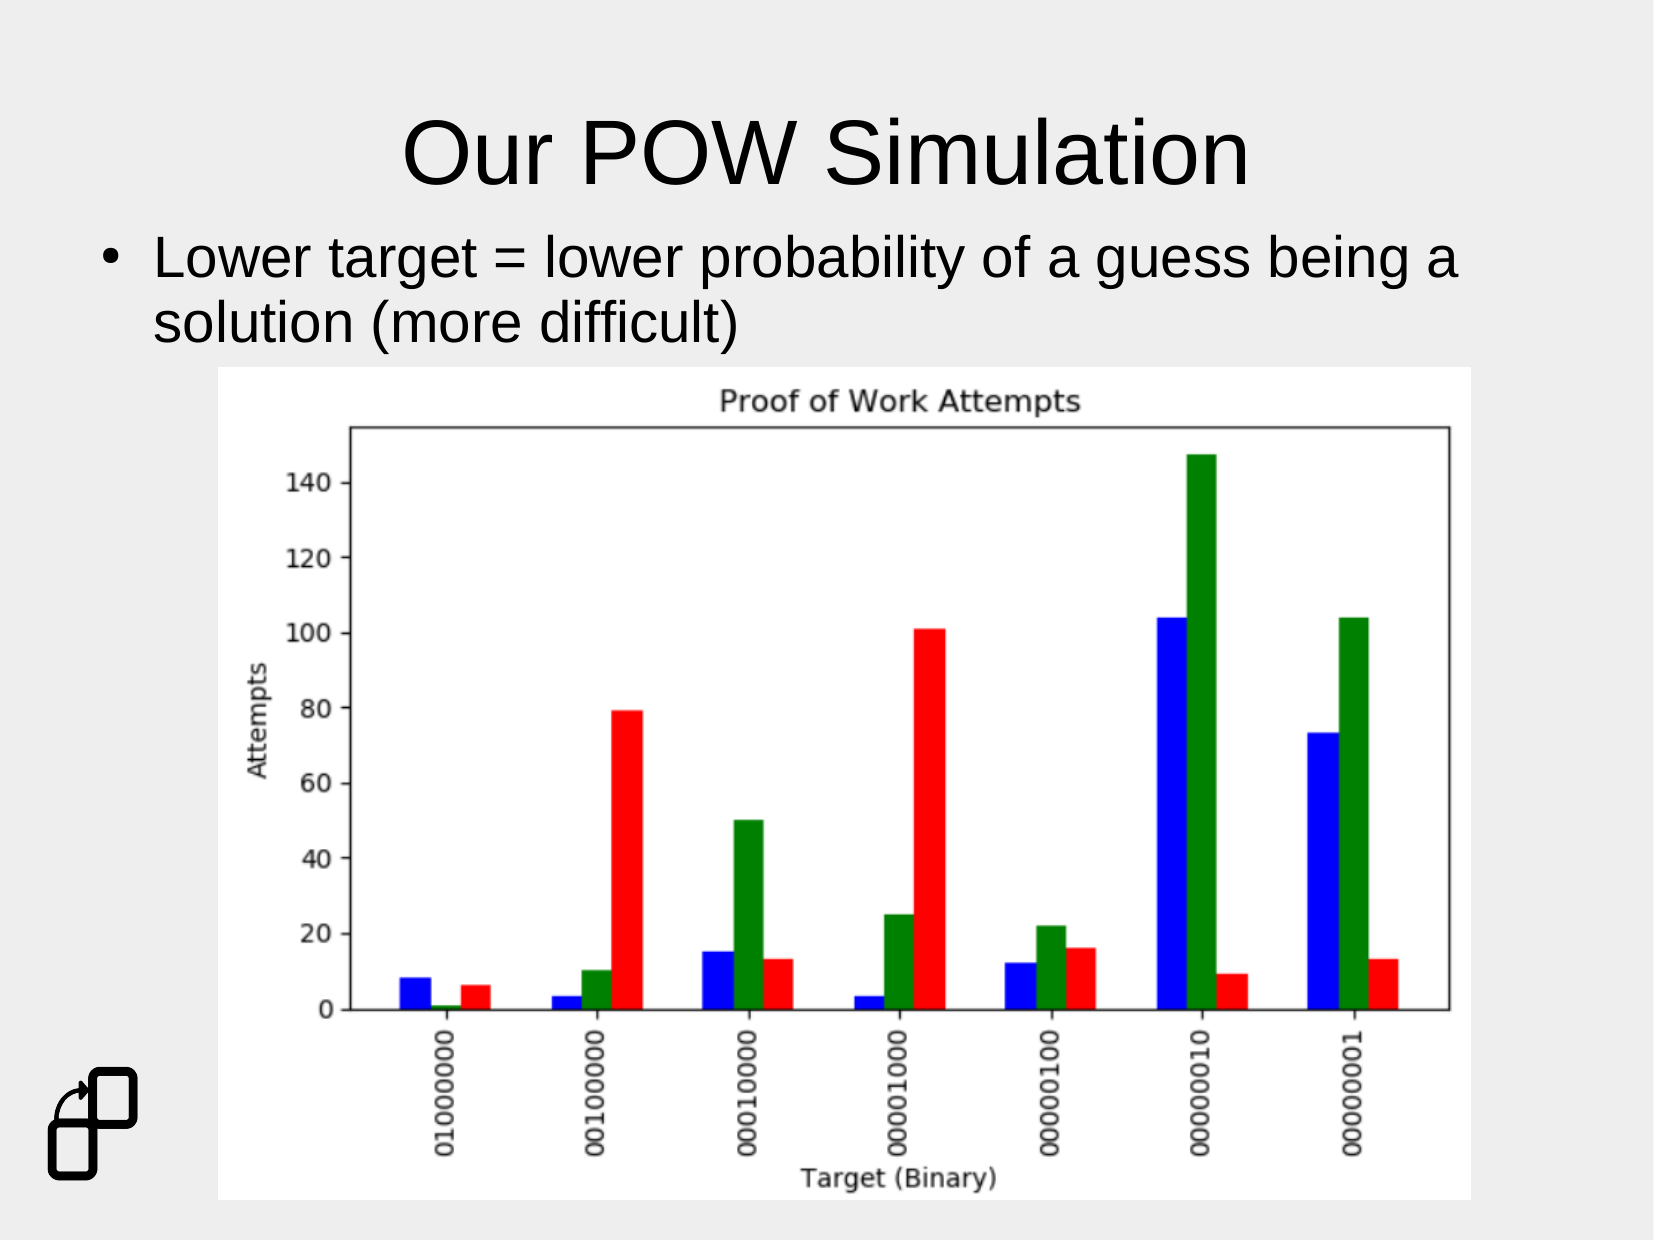

# Our POW Simulation
Lower target = lower probability of a guess being a solution (more difficult)